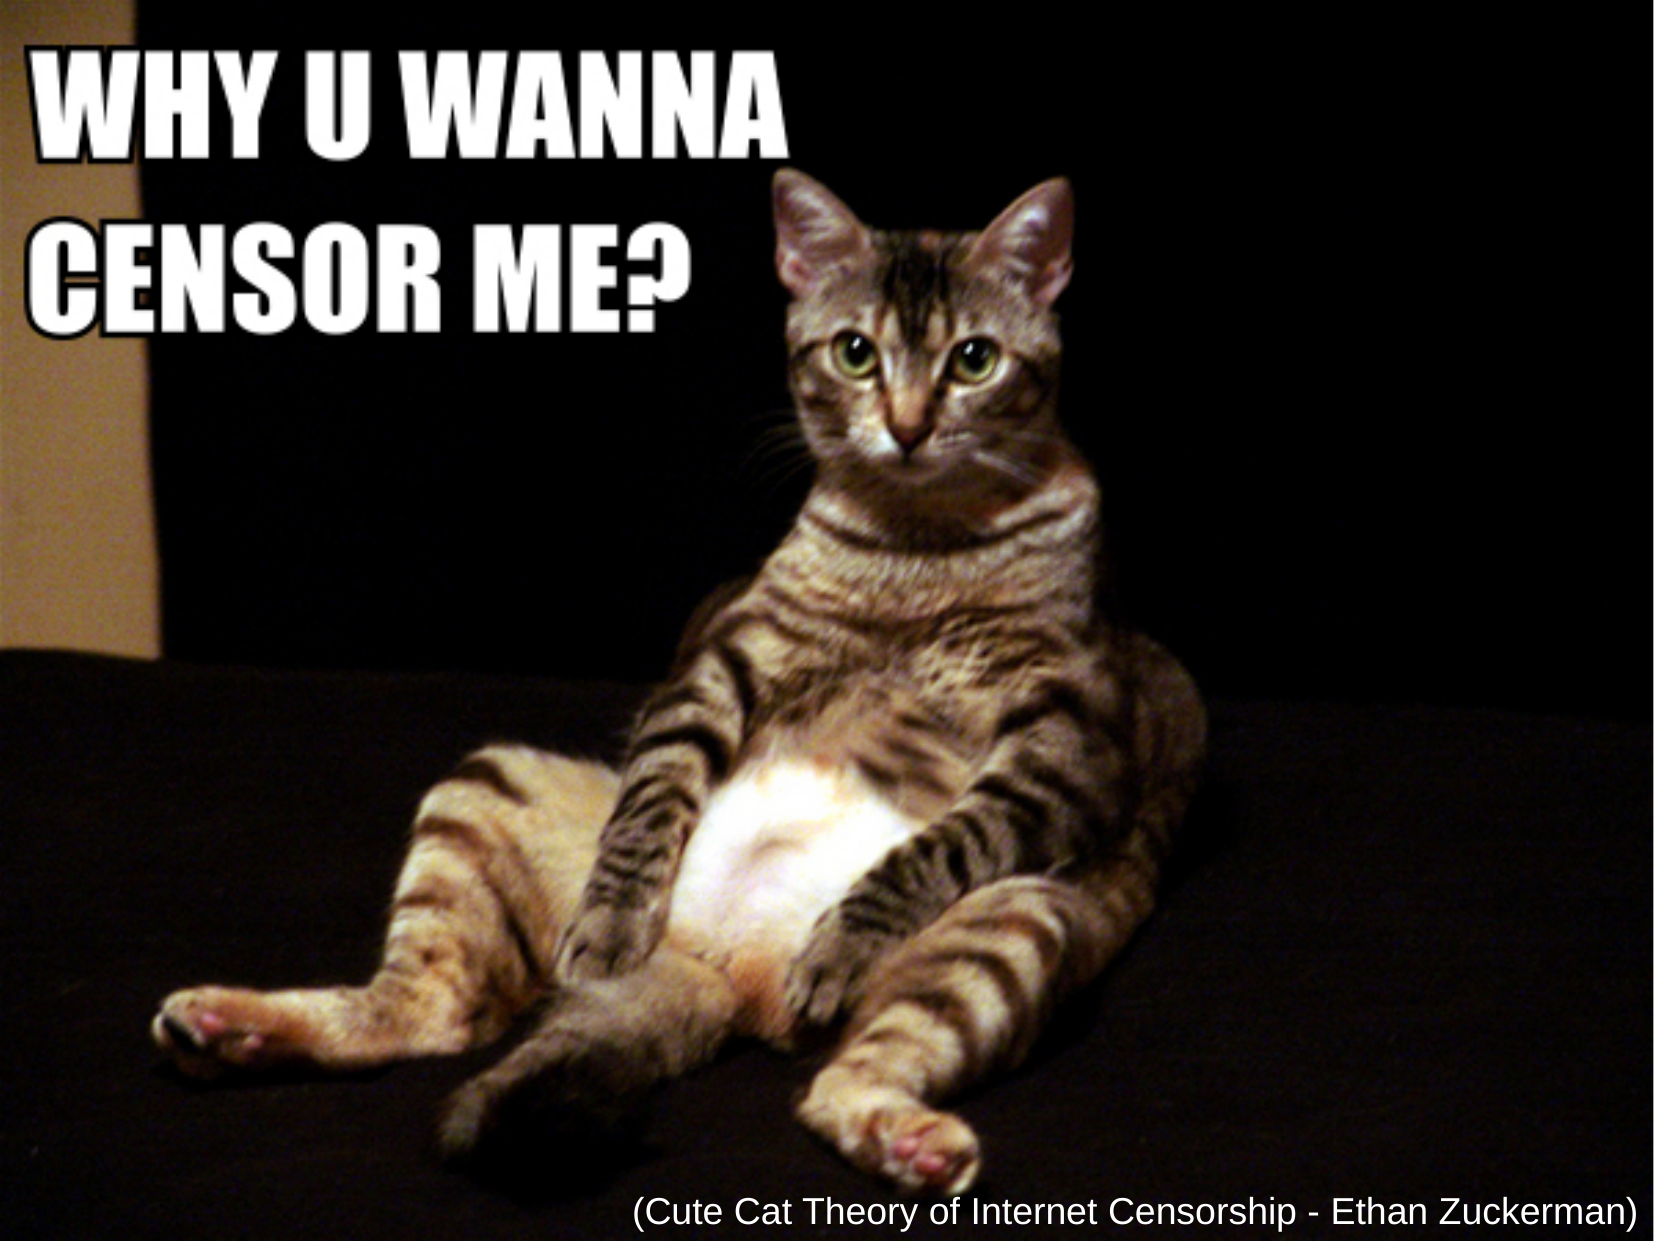

(Cute Cat Theory of Internet Censorship - Ethan Zuckerman)